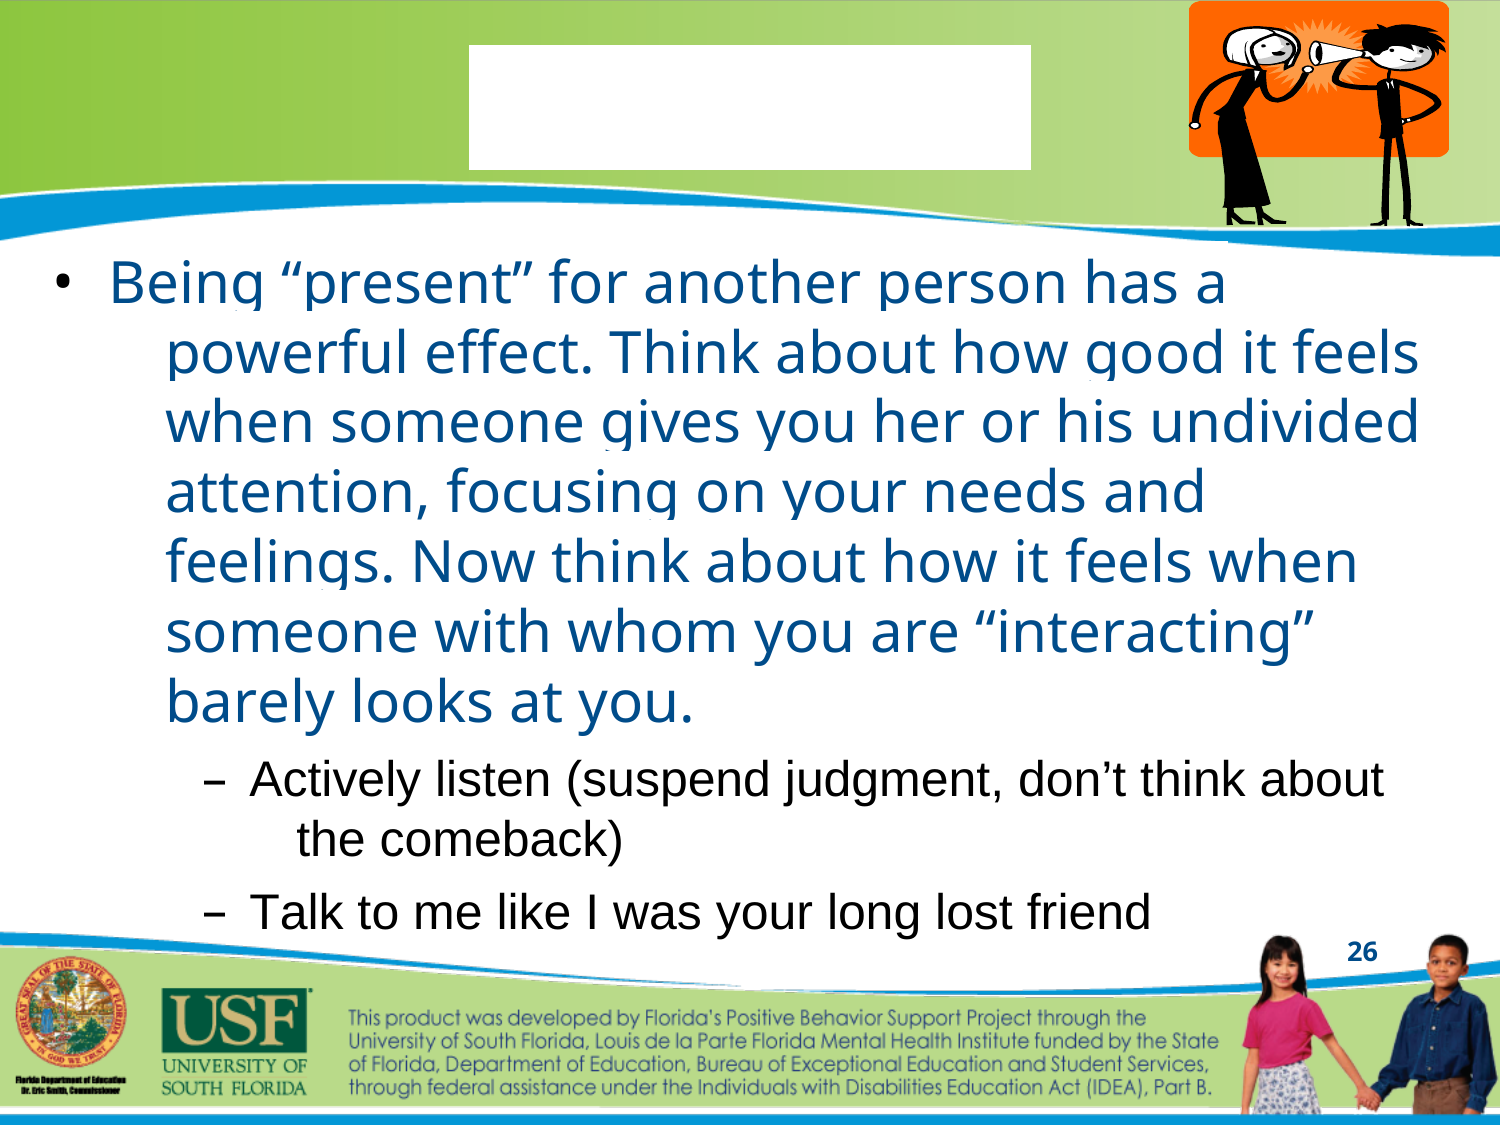

# BE PRESENT!
Being “present” for another person has a powerful effect. Think about how good it feels when someone gives you her or his undivided attention, focusing on your needs and feelings. Now think about how it feels when someone with whom you are “interacting” barely looks at you.
Actively listen (suspend judgment, don’t think about the comeback)
Talk to me like I was your long lost friend